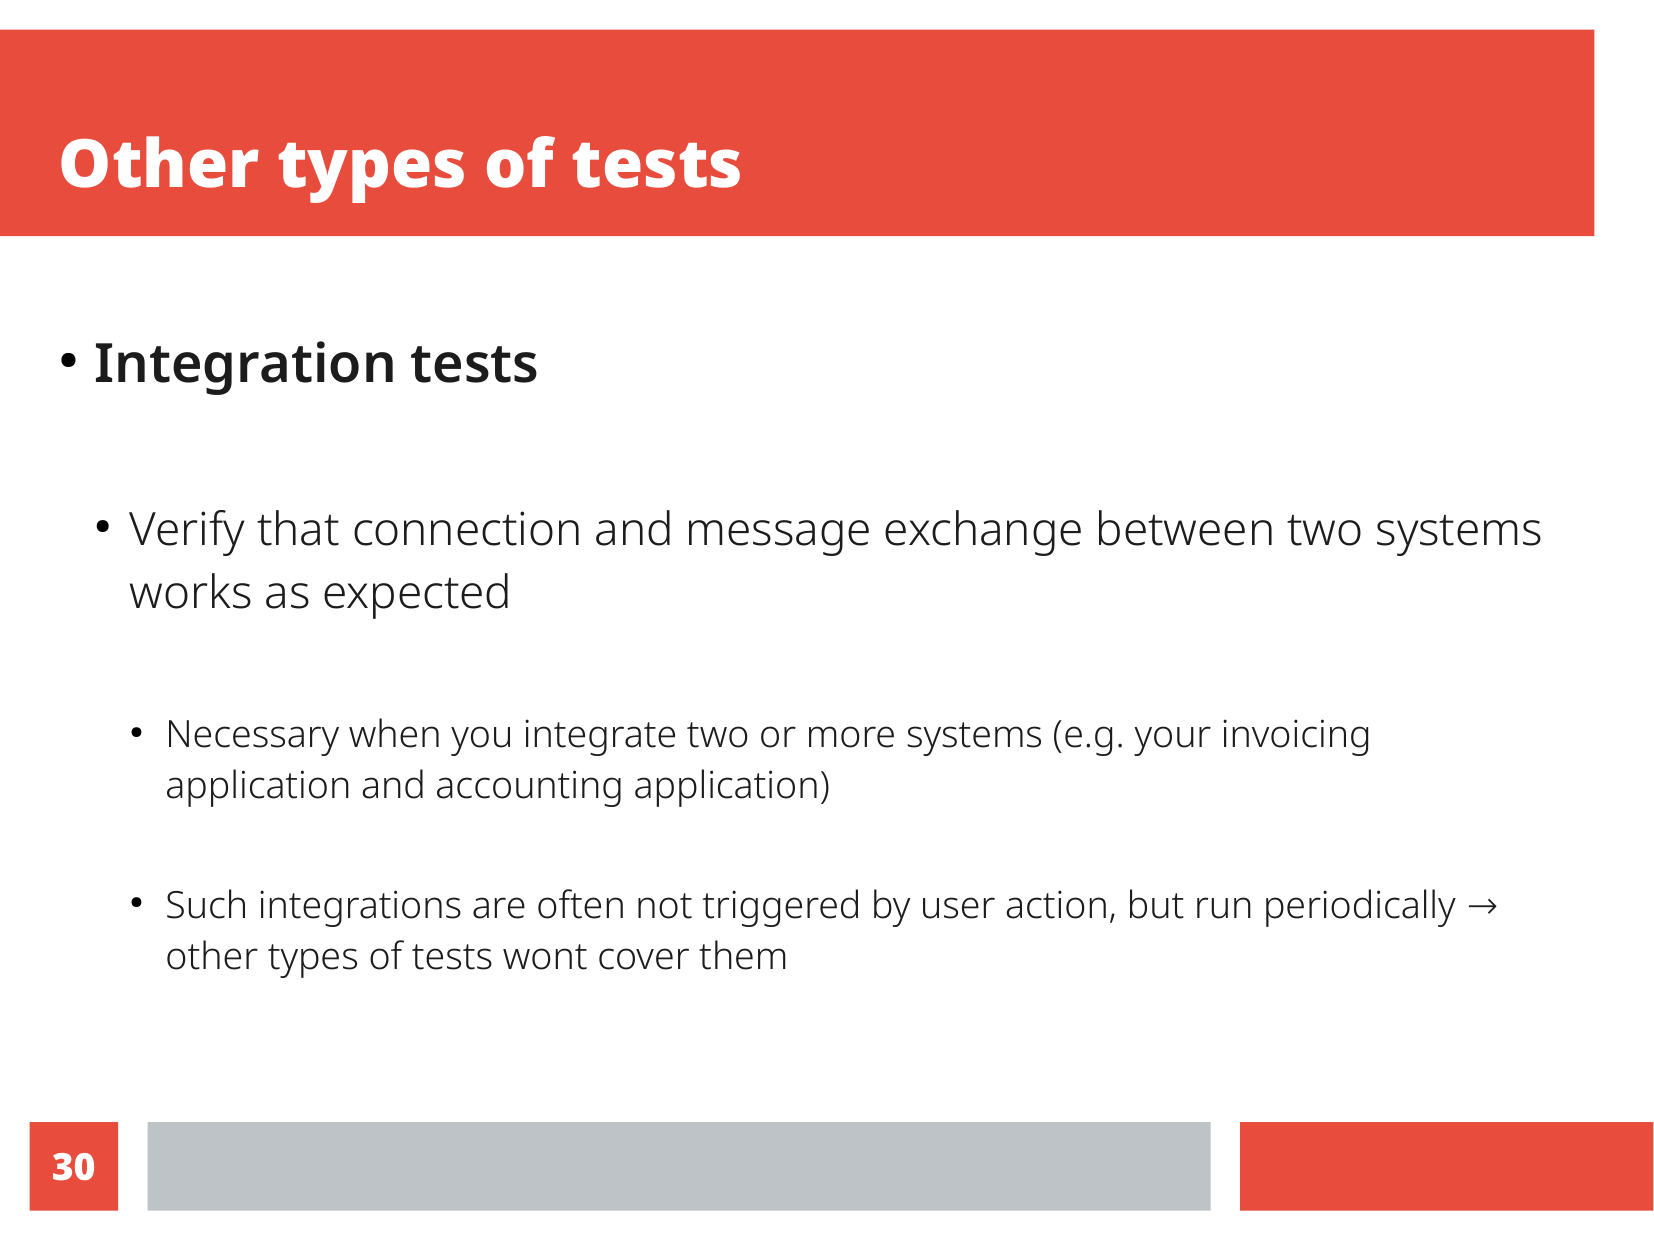

# Other types of tests
Integration tests
Verify that connection and message exchange between two systems works as expected
Necessary when you integrate two or more systems (e.g. your invoicing application and accounting application)
Such integrations are often not triggered by user action, but run periodically → other types of tests wont cover them
30